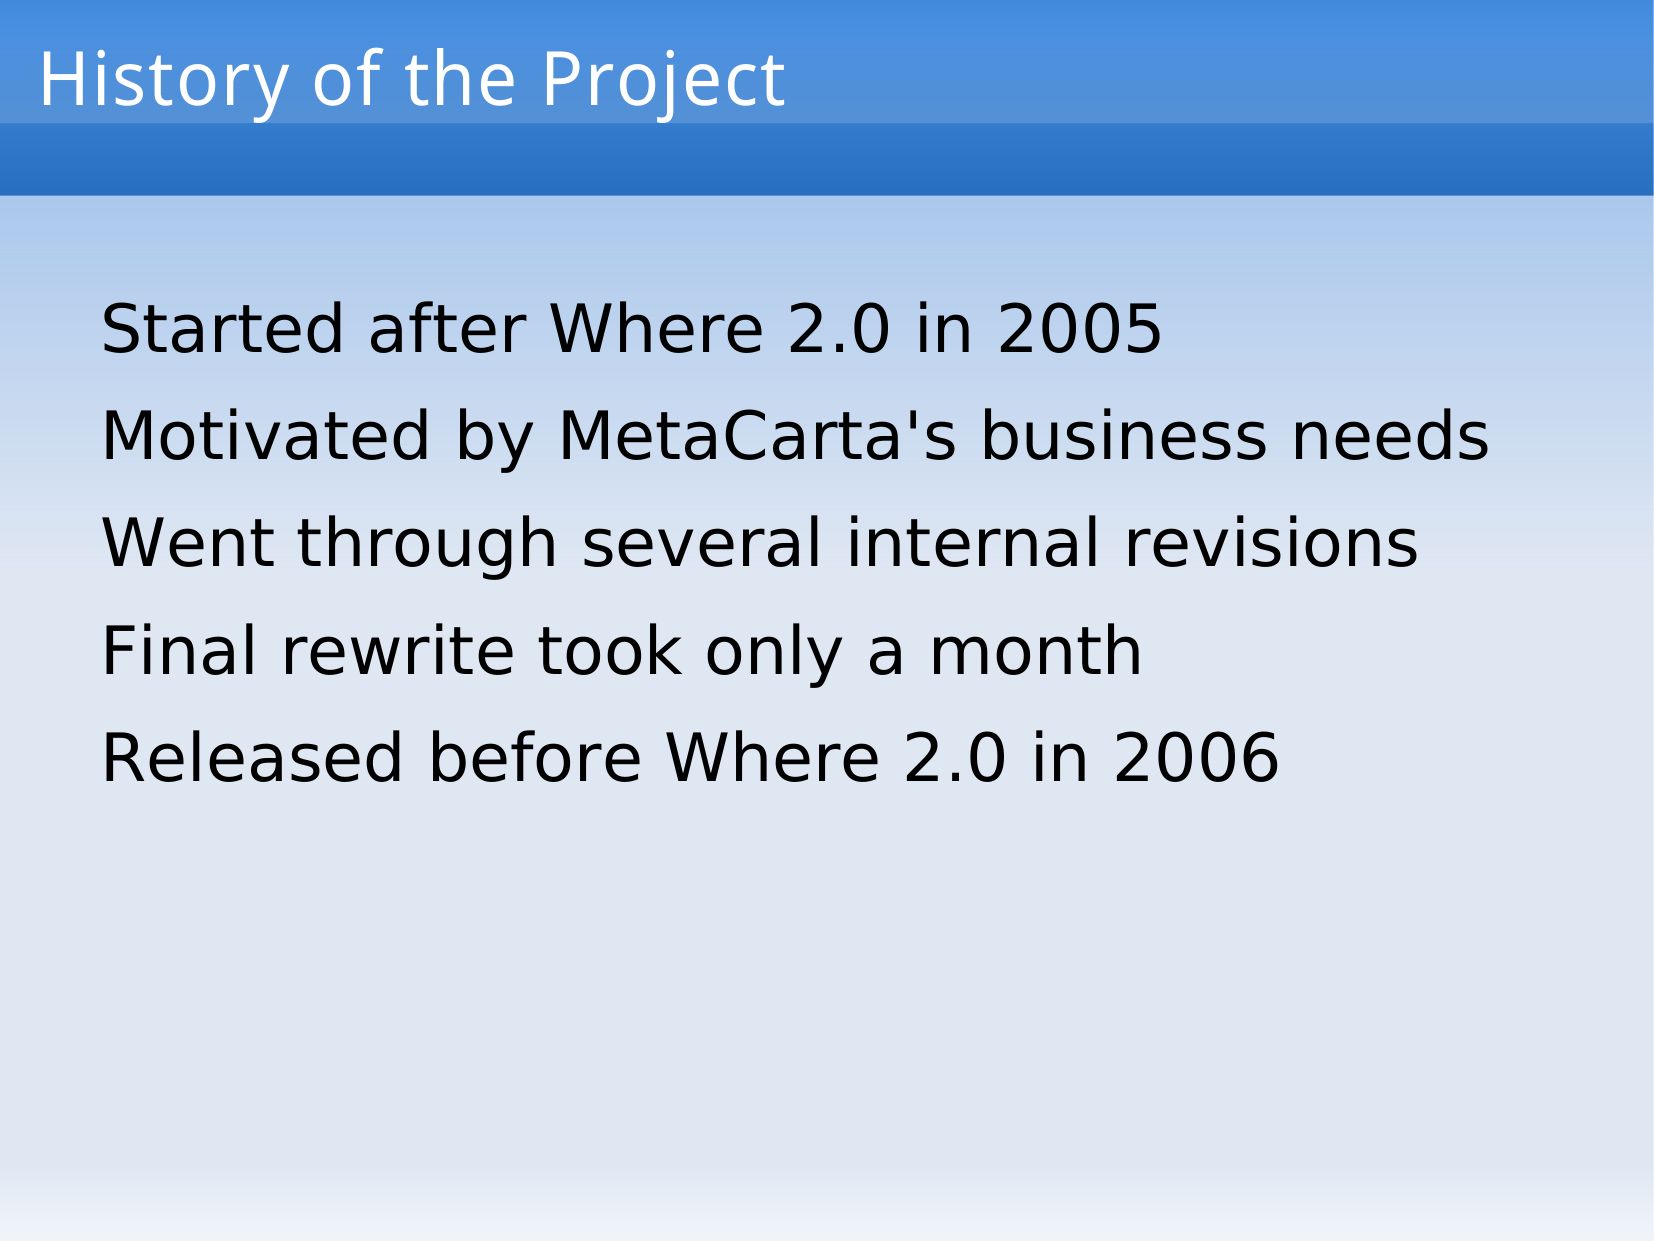

# History of the Project
Started after Where 2.0 in 2005
Motivated by MetaCarta's business needs
Went through several internal revisions
Final rewrite took only a month
Released before Where 2.0 in 2006